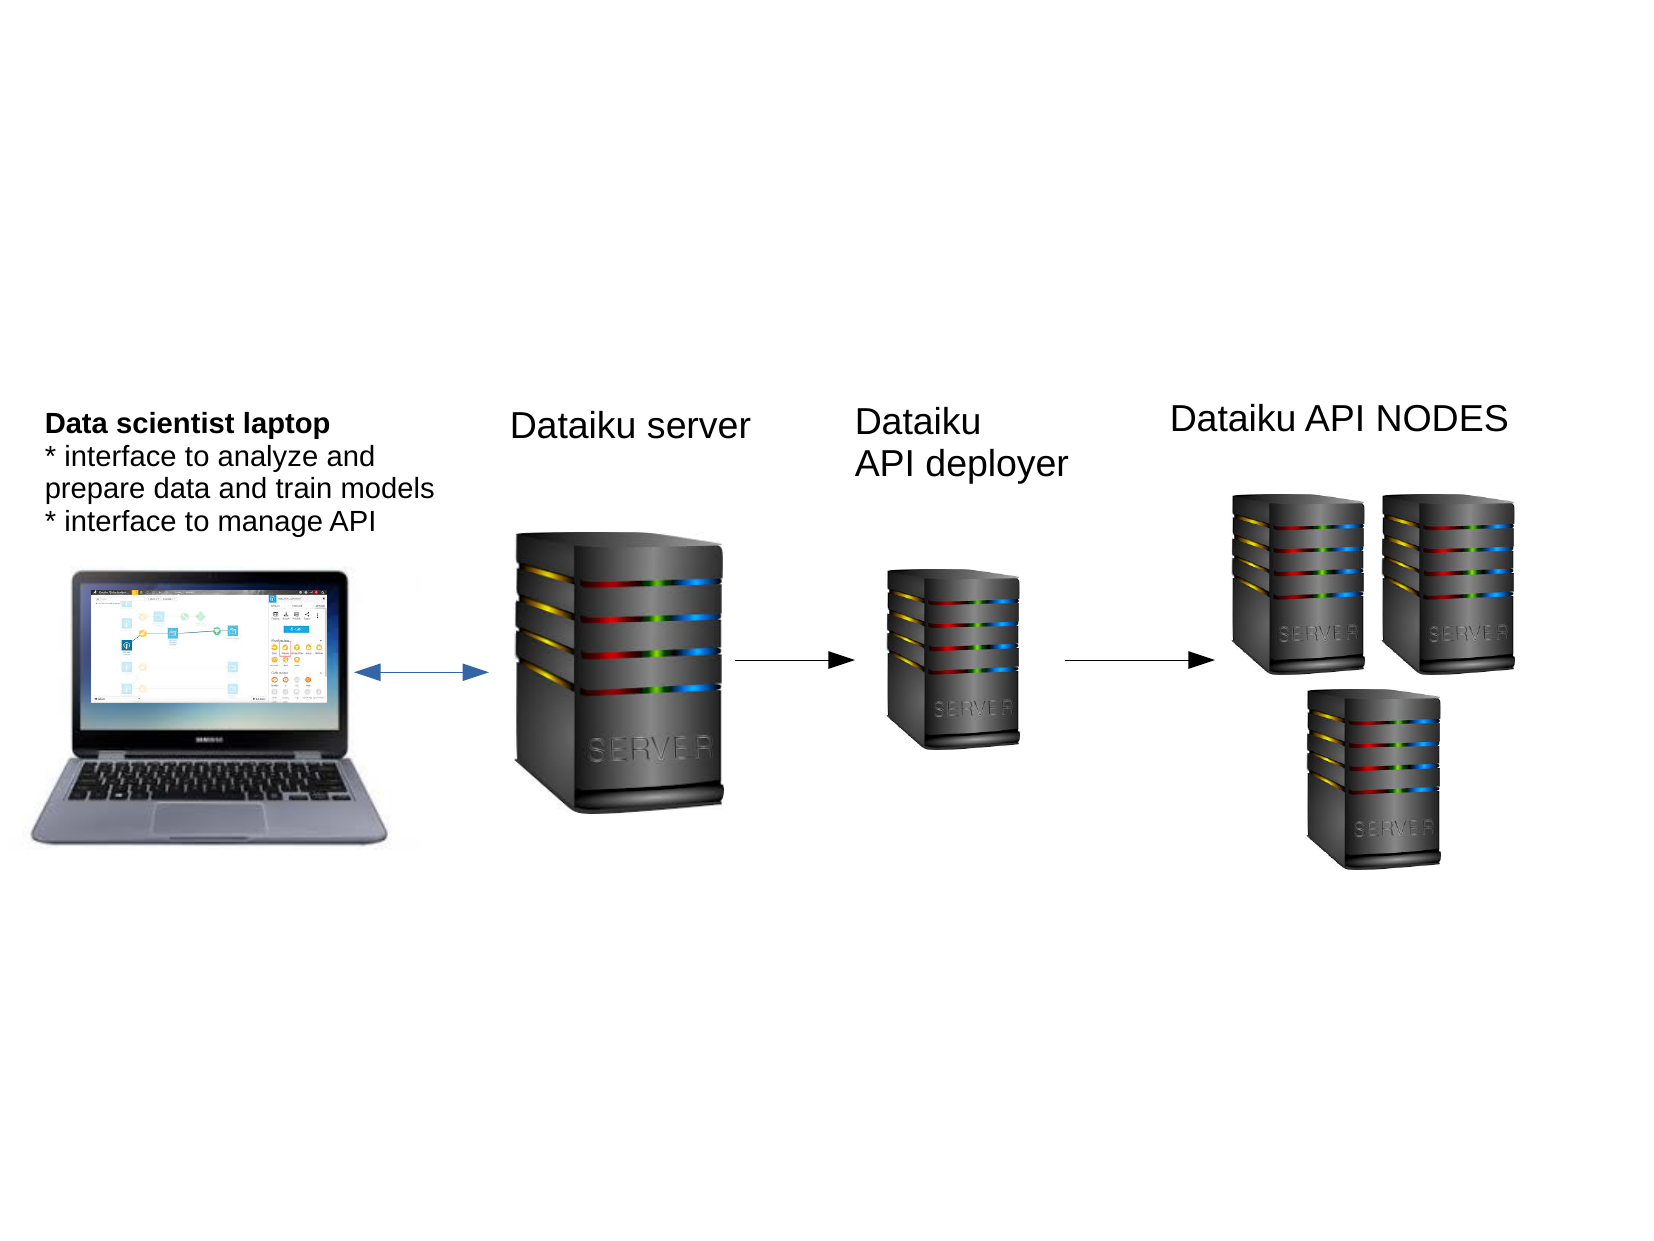

#
Dataiku API NODES
Dataiku
API deployer
Dataiku server
Data scientist laptop
* interface to analyze and prepare data and train models
* interface to manage API